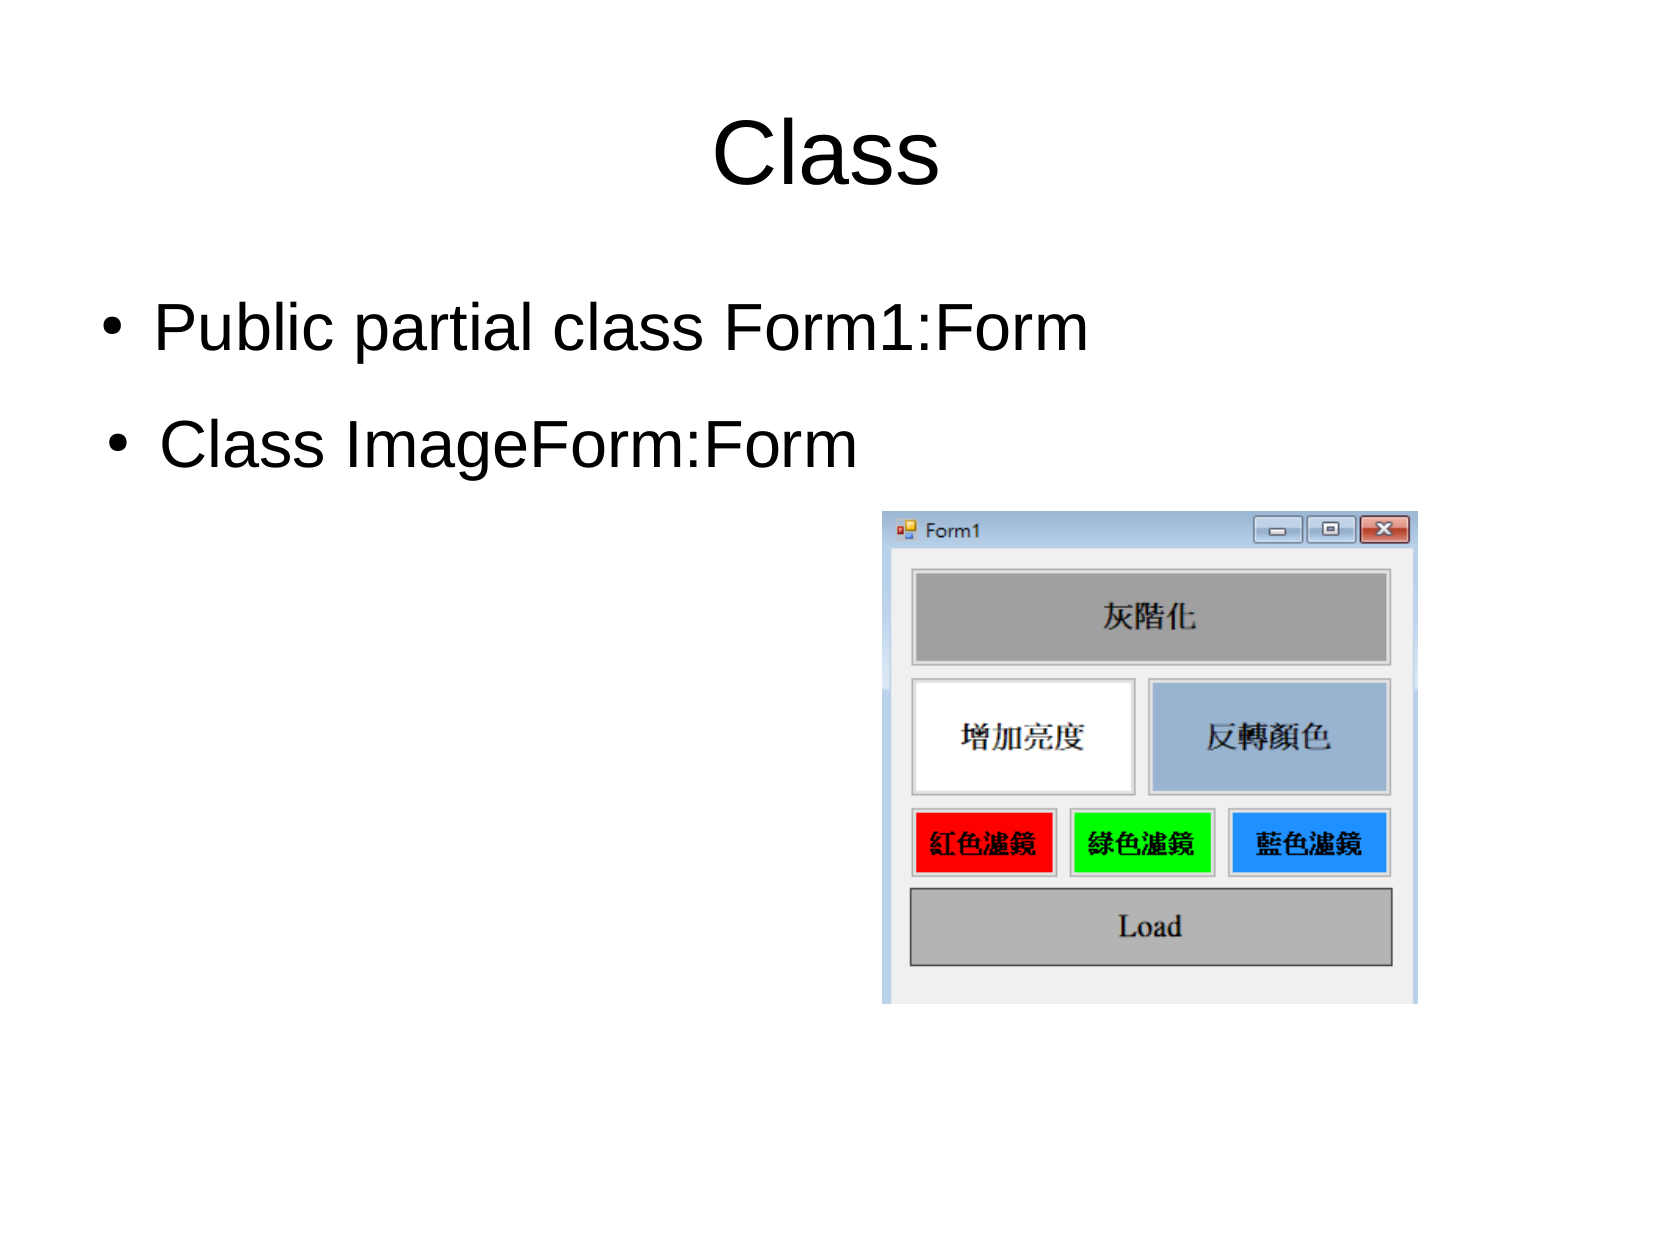

# Class
Public partial class Form1:Form
Class ImageForm:Form